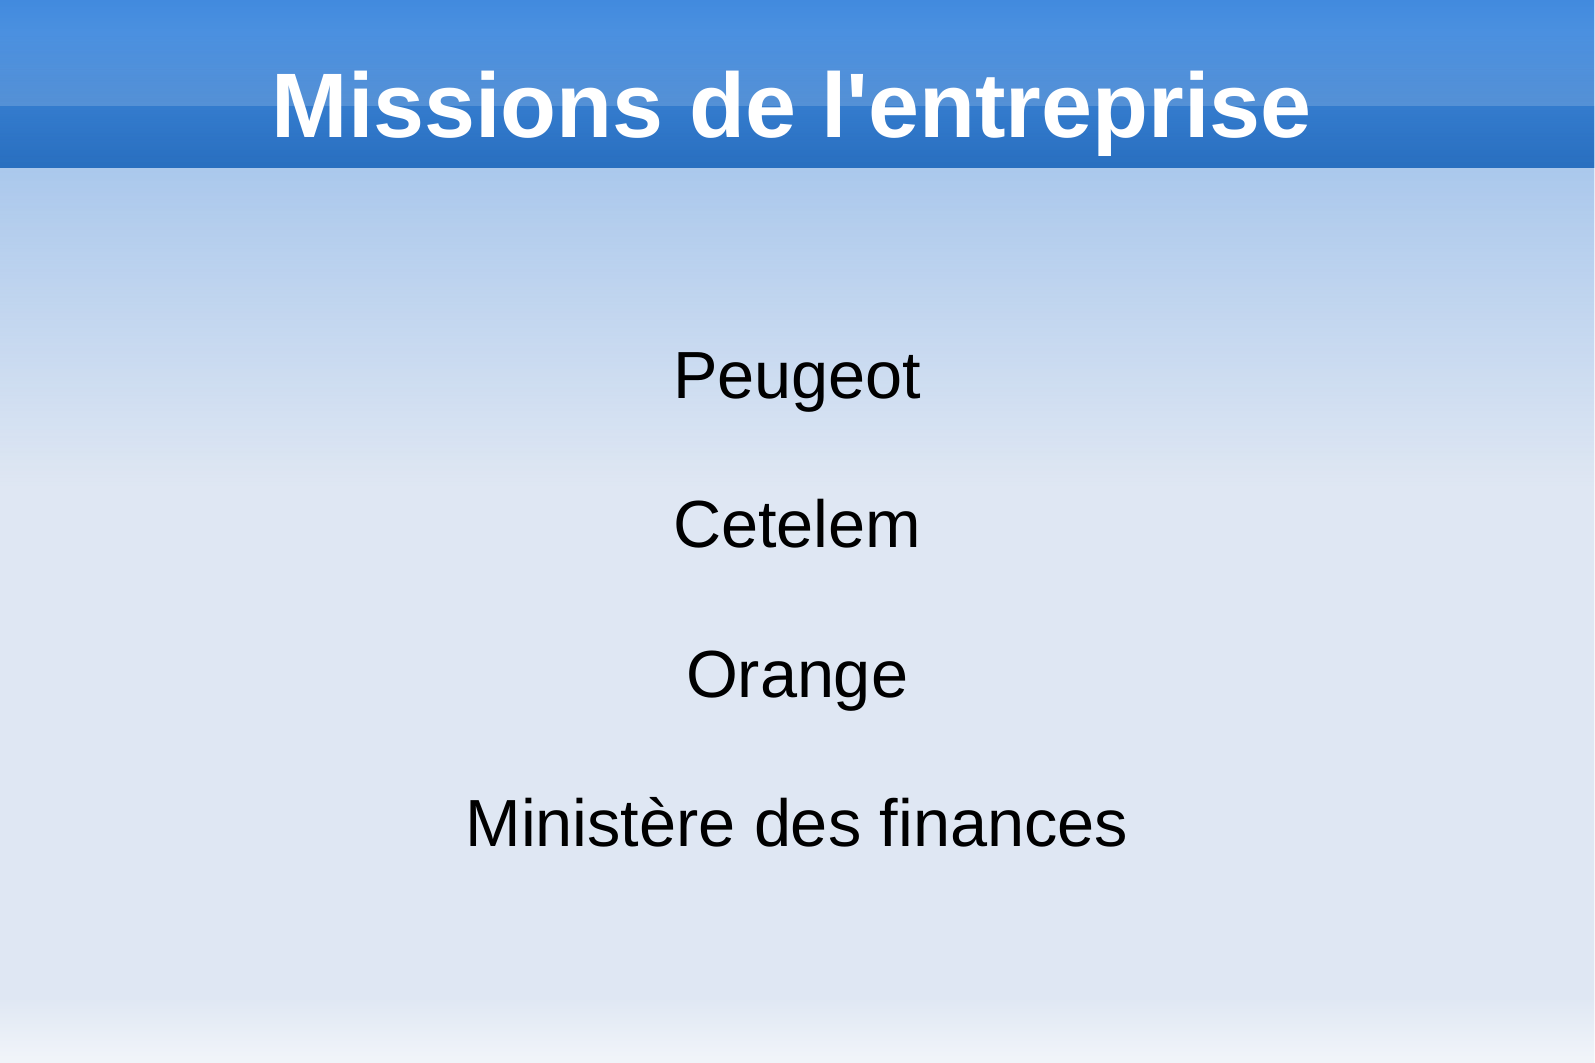

# Missions de l'entreprise
Peugeot
Cetelem
Orange
Ministère des finances